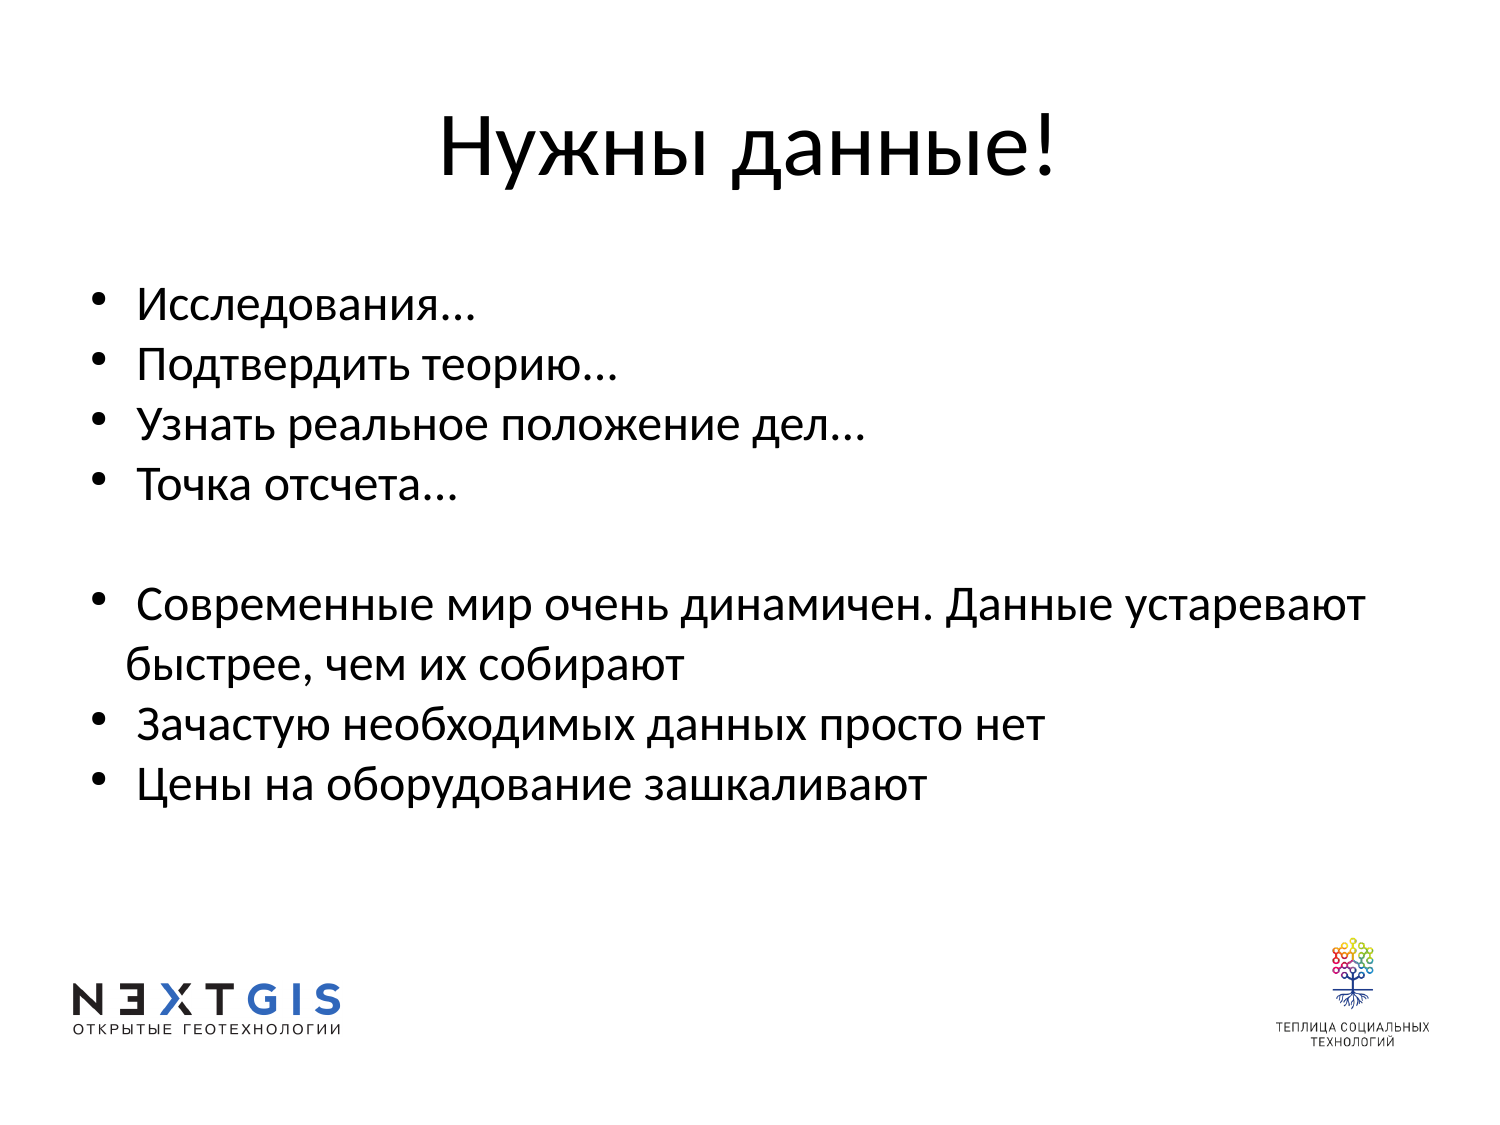

Нужны данные!
 Исследования...
 Подтвердить теорию...
 Узнать реальное положение дел...
 Точка отсчета...
 Современные мир очень динамичен. Данные устаревают быстрее, чем их собирают
 Зачастую необходимых данных просто нет
 Цены на оборудование зашкаливают